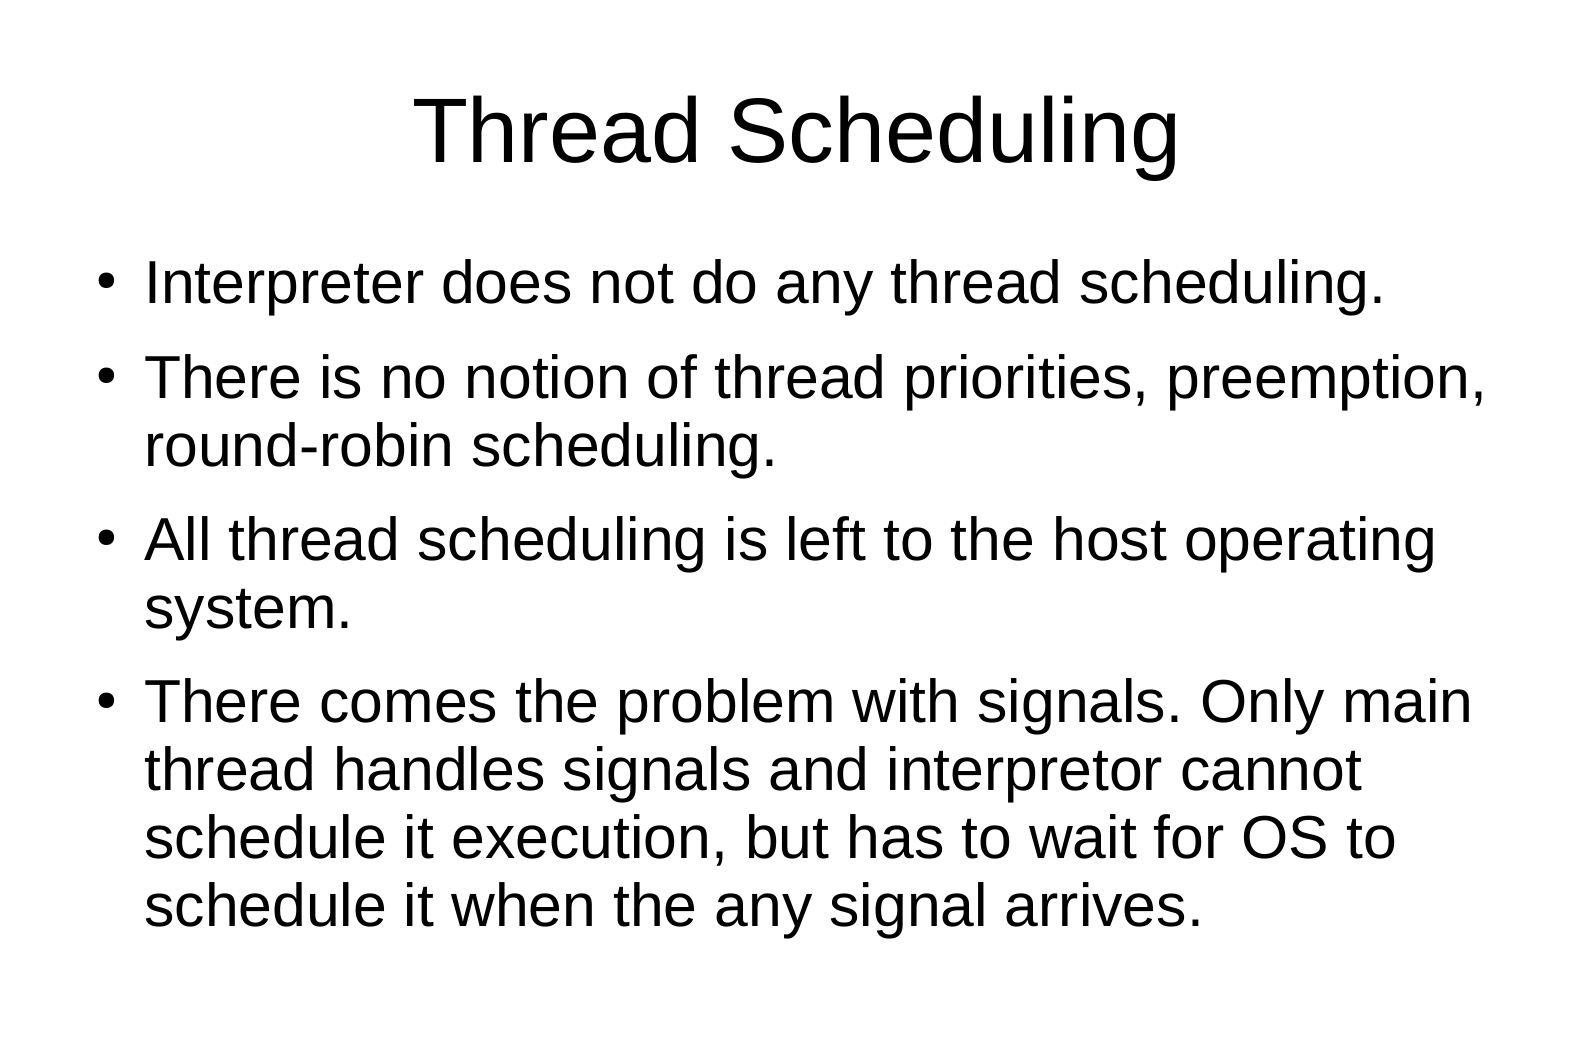

# Thread Scheduling
Interpreter does not do any thread scheduling.
There is no notion of thread priorities, preemption, round-robin scheduling.
All thread scheduling is left to the host operating system.
There comes the problem with signals. Only main thread handles signals and interpretor cannot schedule it execution, but has to wait for OS to schedule it when the any signal arrives.